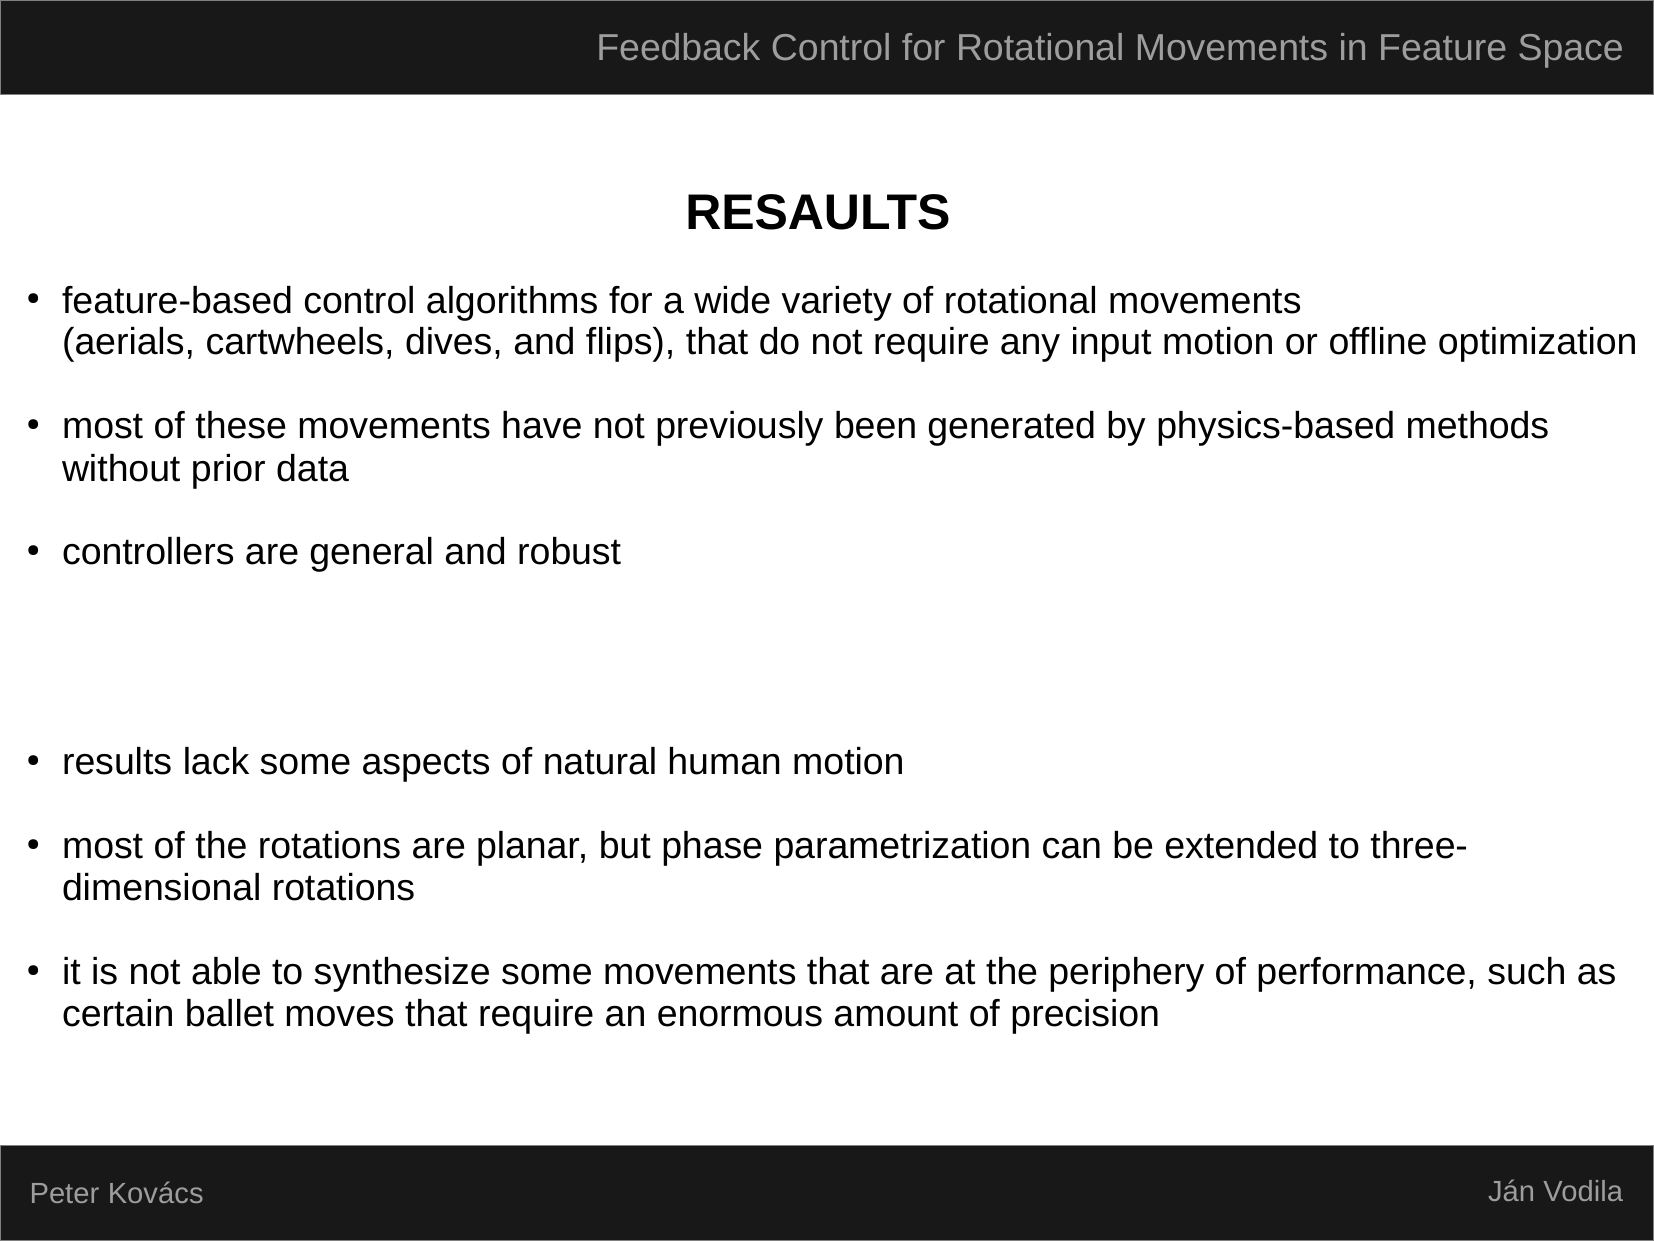

# Feedback Control for Rotational Movements in Feature Space
RESAULTS
feature-based control algorithms for a wide variety of rotational movements
(aerials, cartwheels, dives, and flips), that do not require any input motion or offline optimization
most of these movements have not previously been generated by physics-based methods without prior data
controllers are general and robust
results lack some aspects of natural human motion
most of the rotations are planar, but phase parametrization can be extended to three-dimensional rotations
it is not able to synthesize some movements that are at the periphery of performance, such as certain ballet moves that require an enormous amount of precision
Ján Vodila
Peter Kovács